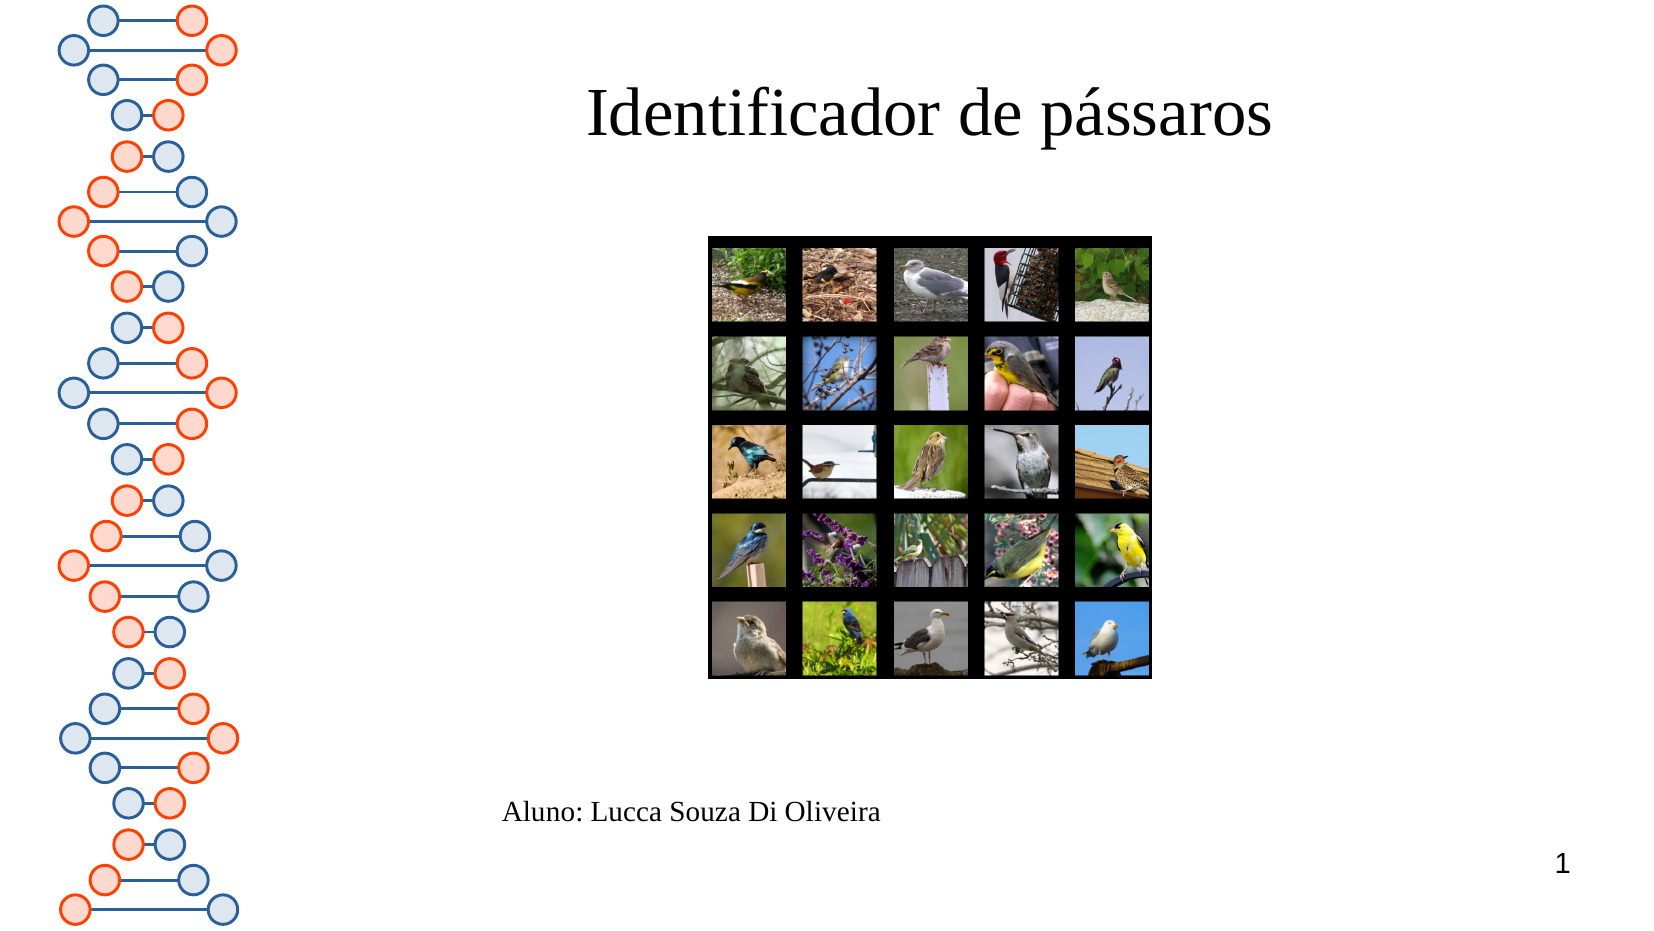

# Identificador de pássaros
Aluno: Lucca Souza Di Oliveira
1